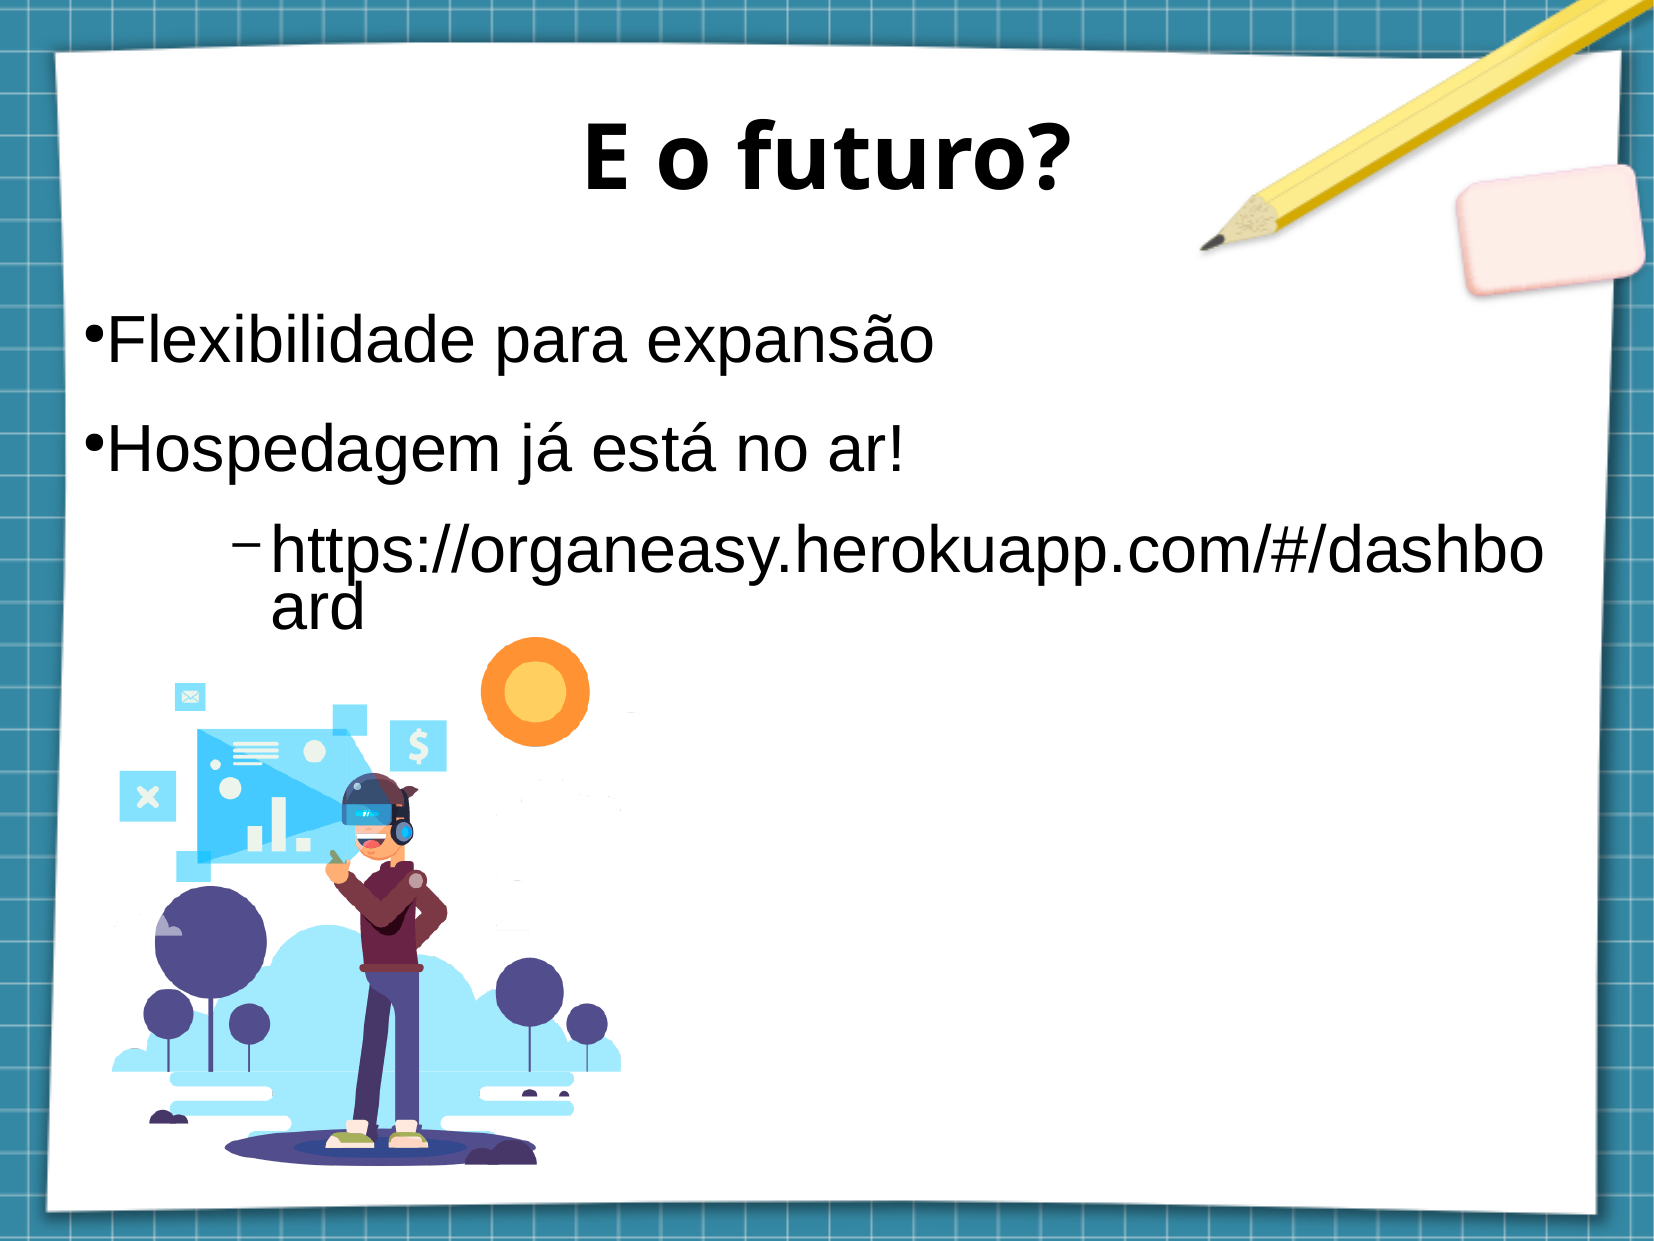

# E o futuro?
Flexibilidade para expansão
Hospedagem já está no ar!
https://organeasy.herokuapp.com/#/dashboard